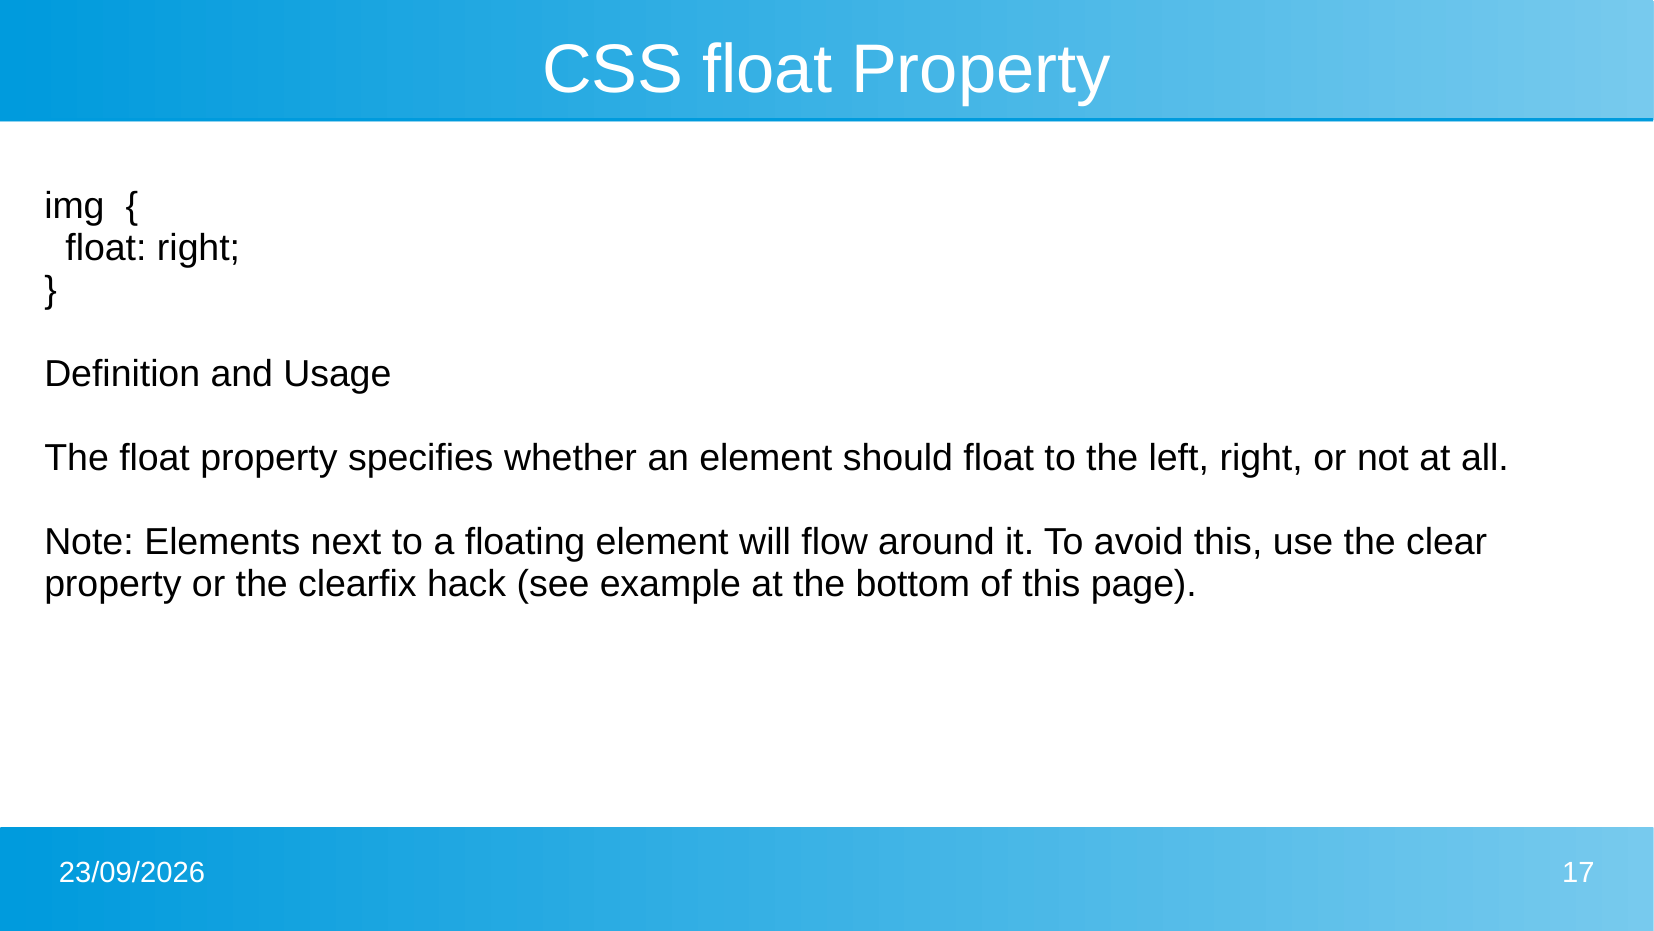

# CSS float Property
img {
 float: right;
}
Definition and Usage
The float property specifies whether an element should float to the left, right, or not at all.
Note: Elements next to a floating element will flow around it. To avoid this, use the clear property or the clearfix hack (see example at the bottom of this page).
17